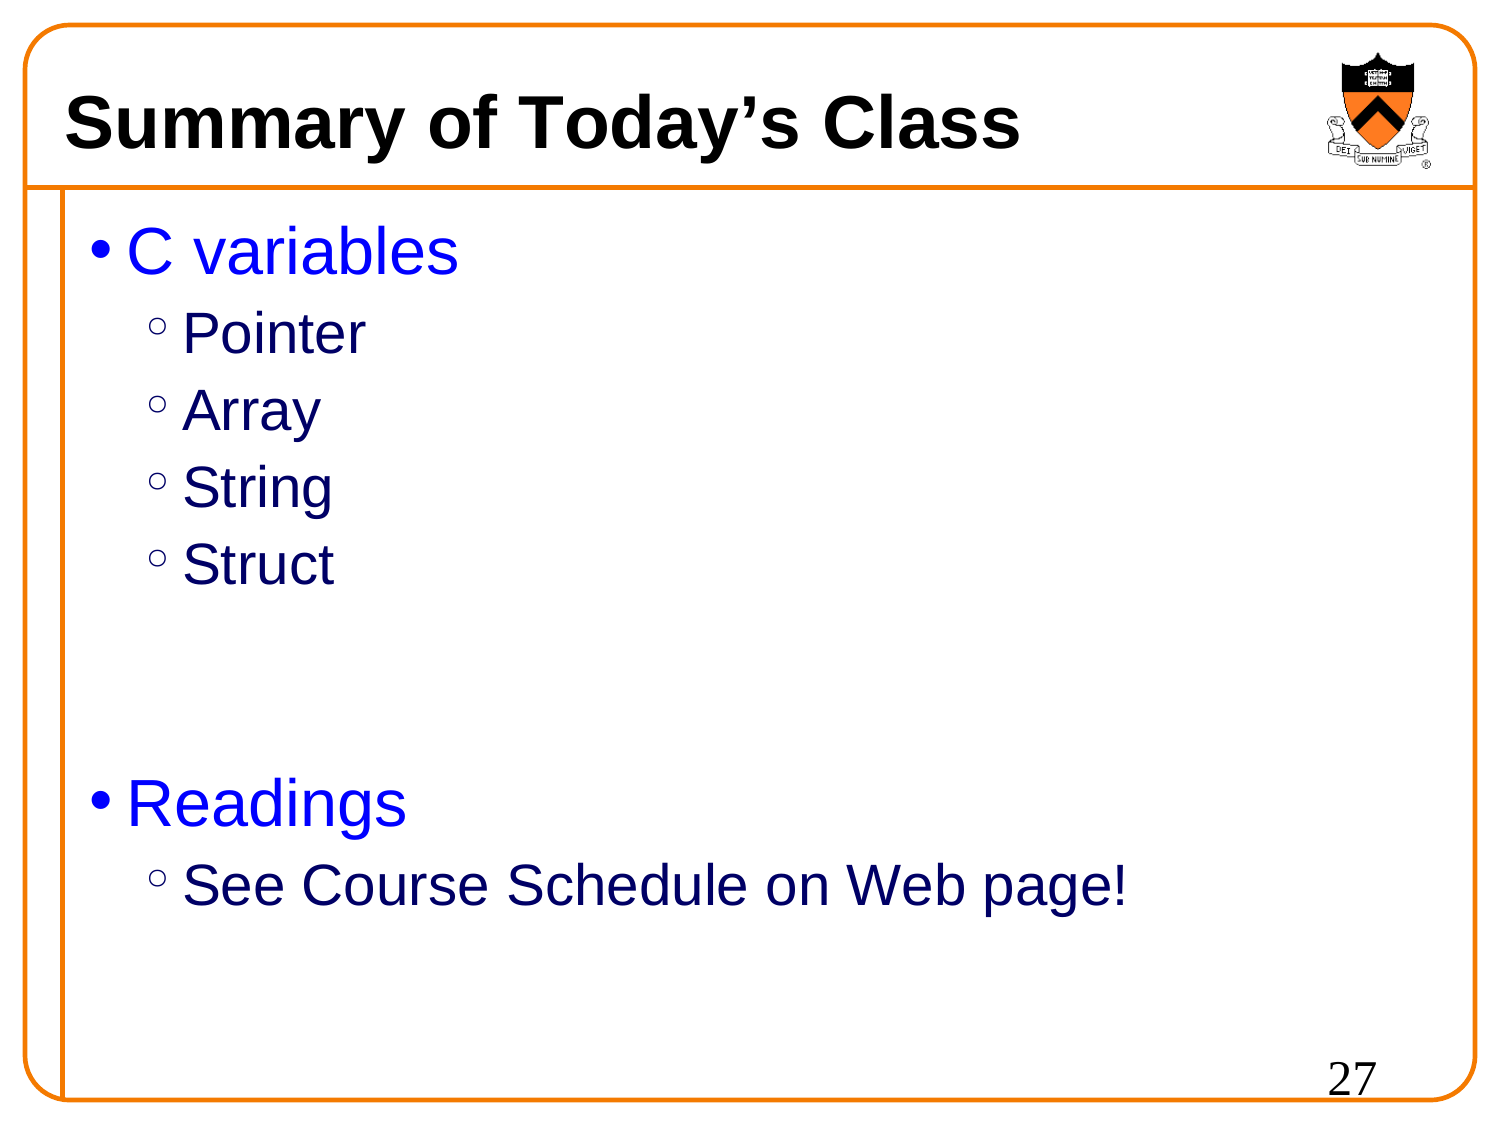

# Summary of Today’s Class
C variables
Pointer
Array
String
Struct
Readings
See Course Schedule on Web page!
27